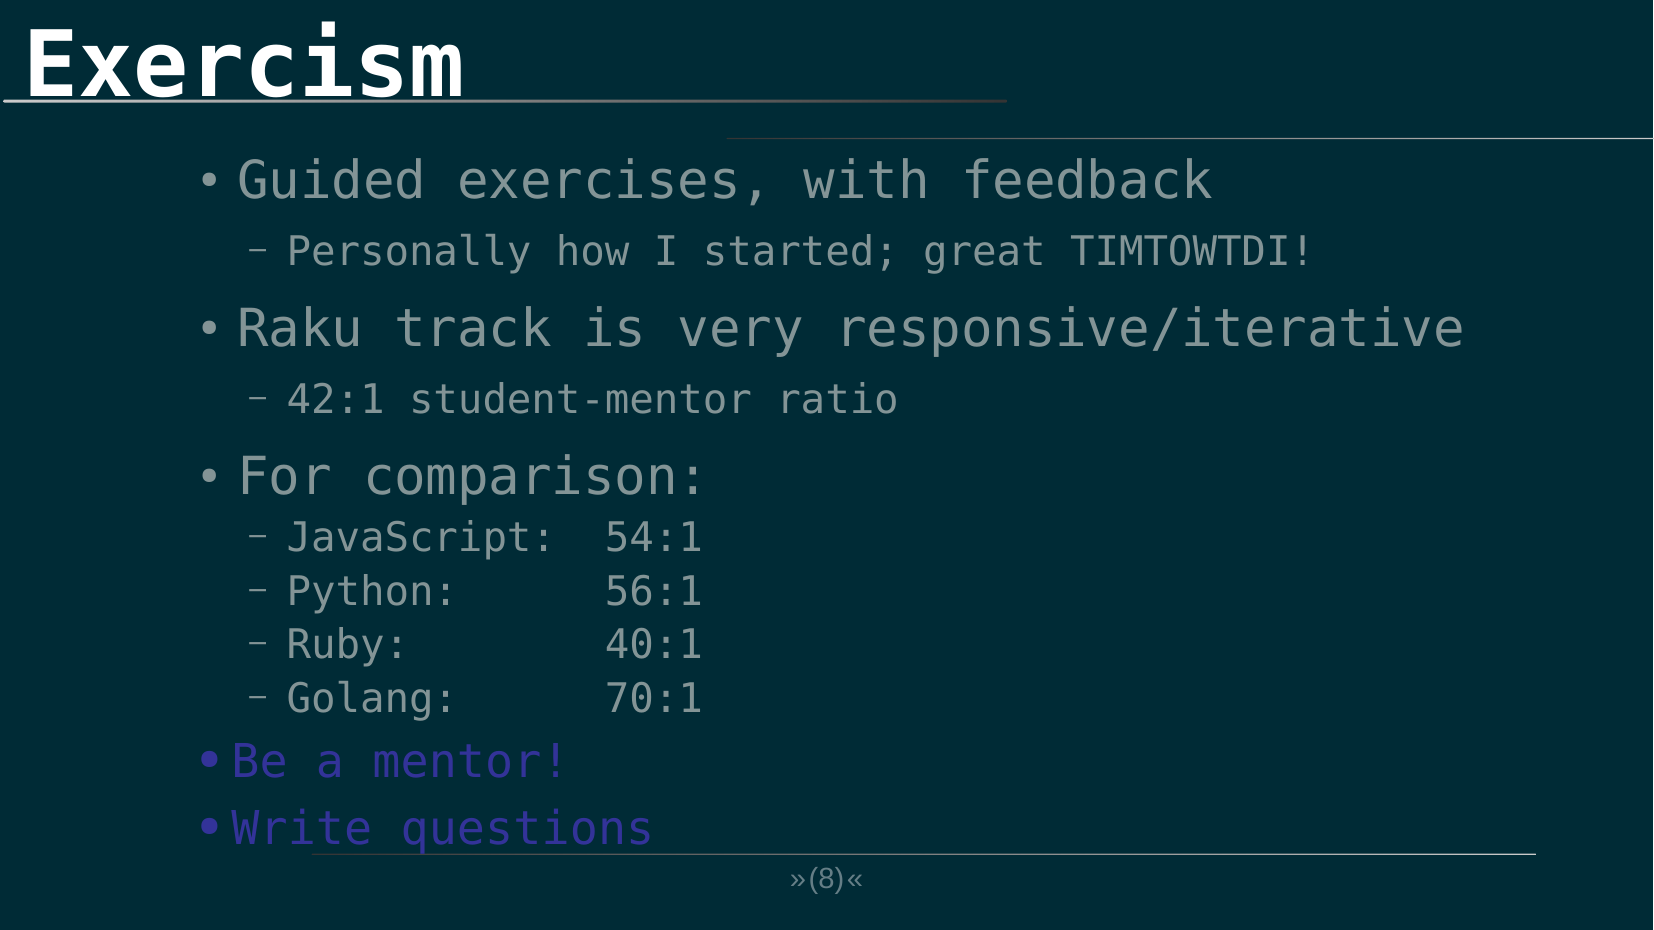

# Exercism
Guided exercises, with feedback
Personally how I started; great TIMTOWTDI!
Raku track is very responsive/iterative
42:1 student-mentor ratio
For comparison:
JavaScript: 54:1
Python: 56:1
Ruby: 40:1
Golang: 70:1
Be a mentor!
Write questions